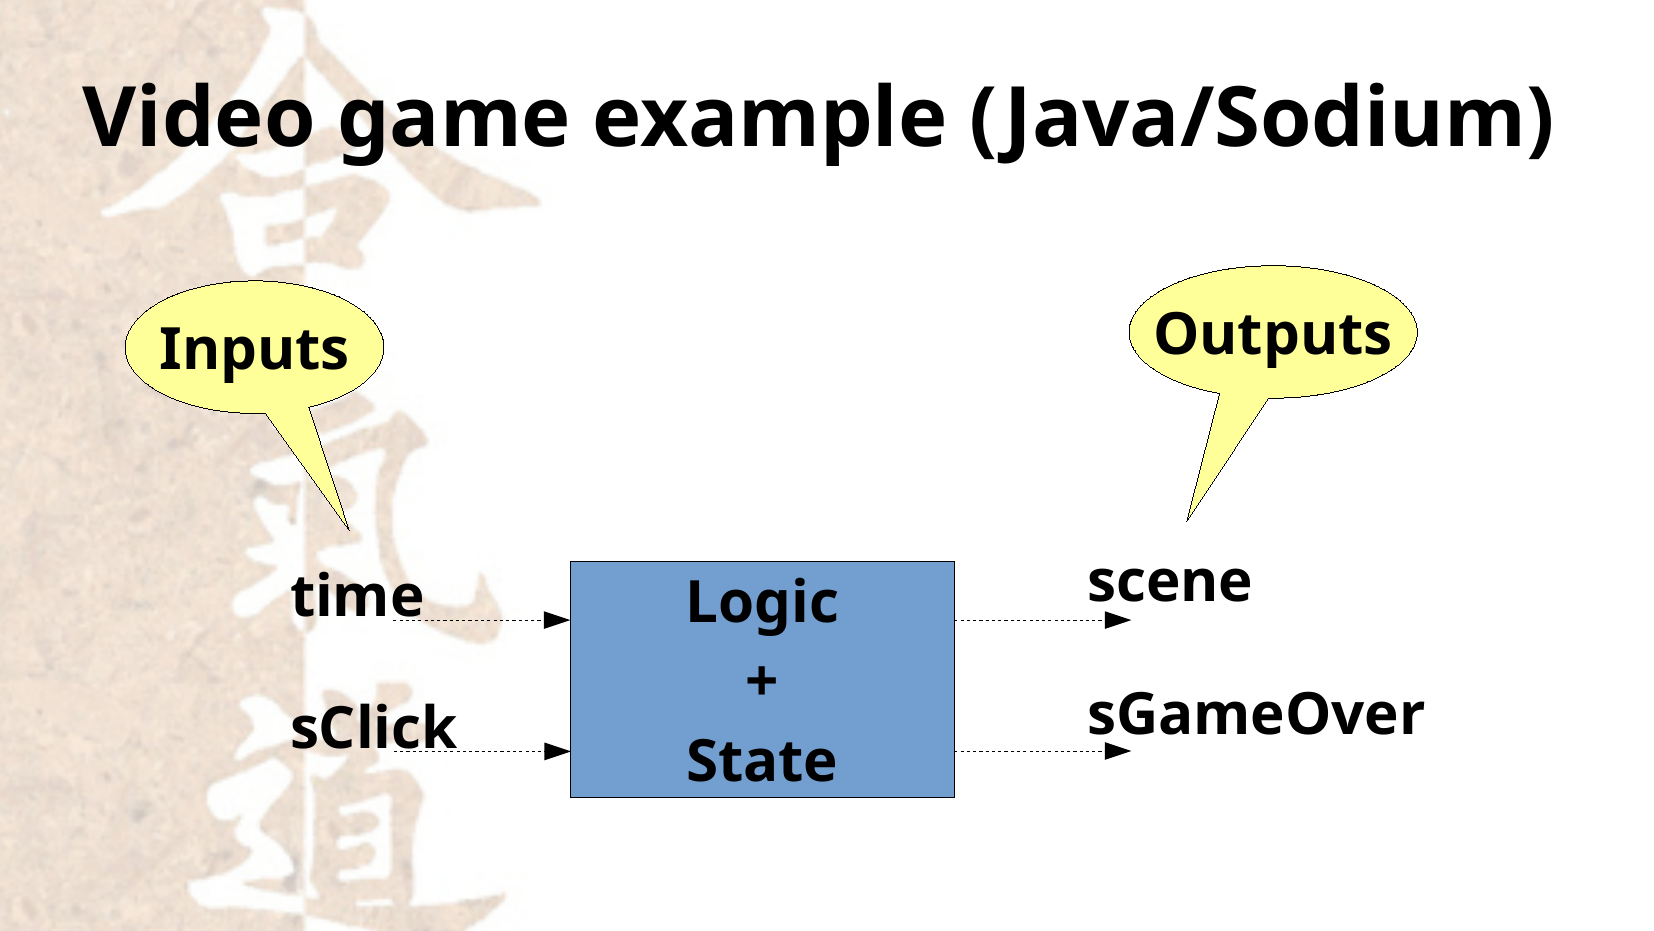

# Video game example (Java/Sodium)
Outputs
Inputs
scene
time
Logic
+
State
sGameOver
sClick